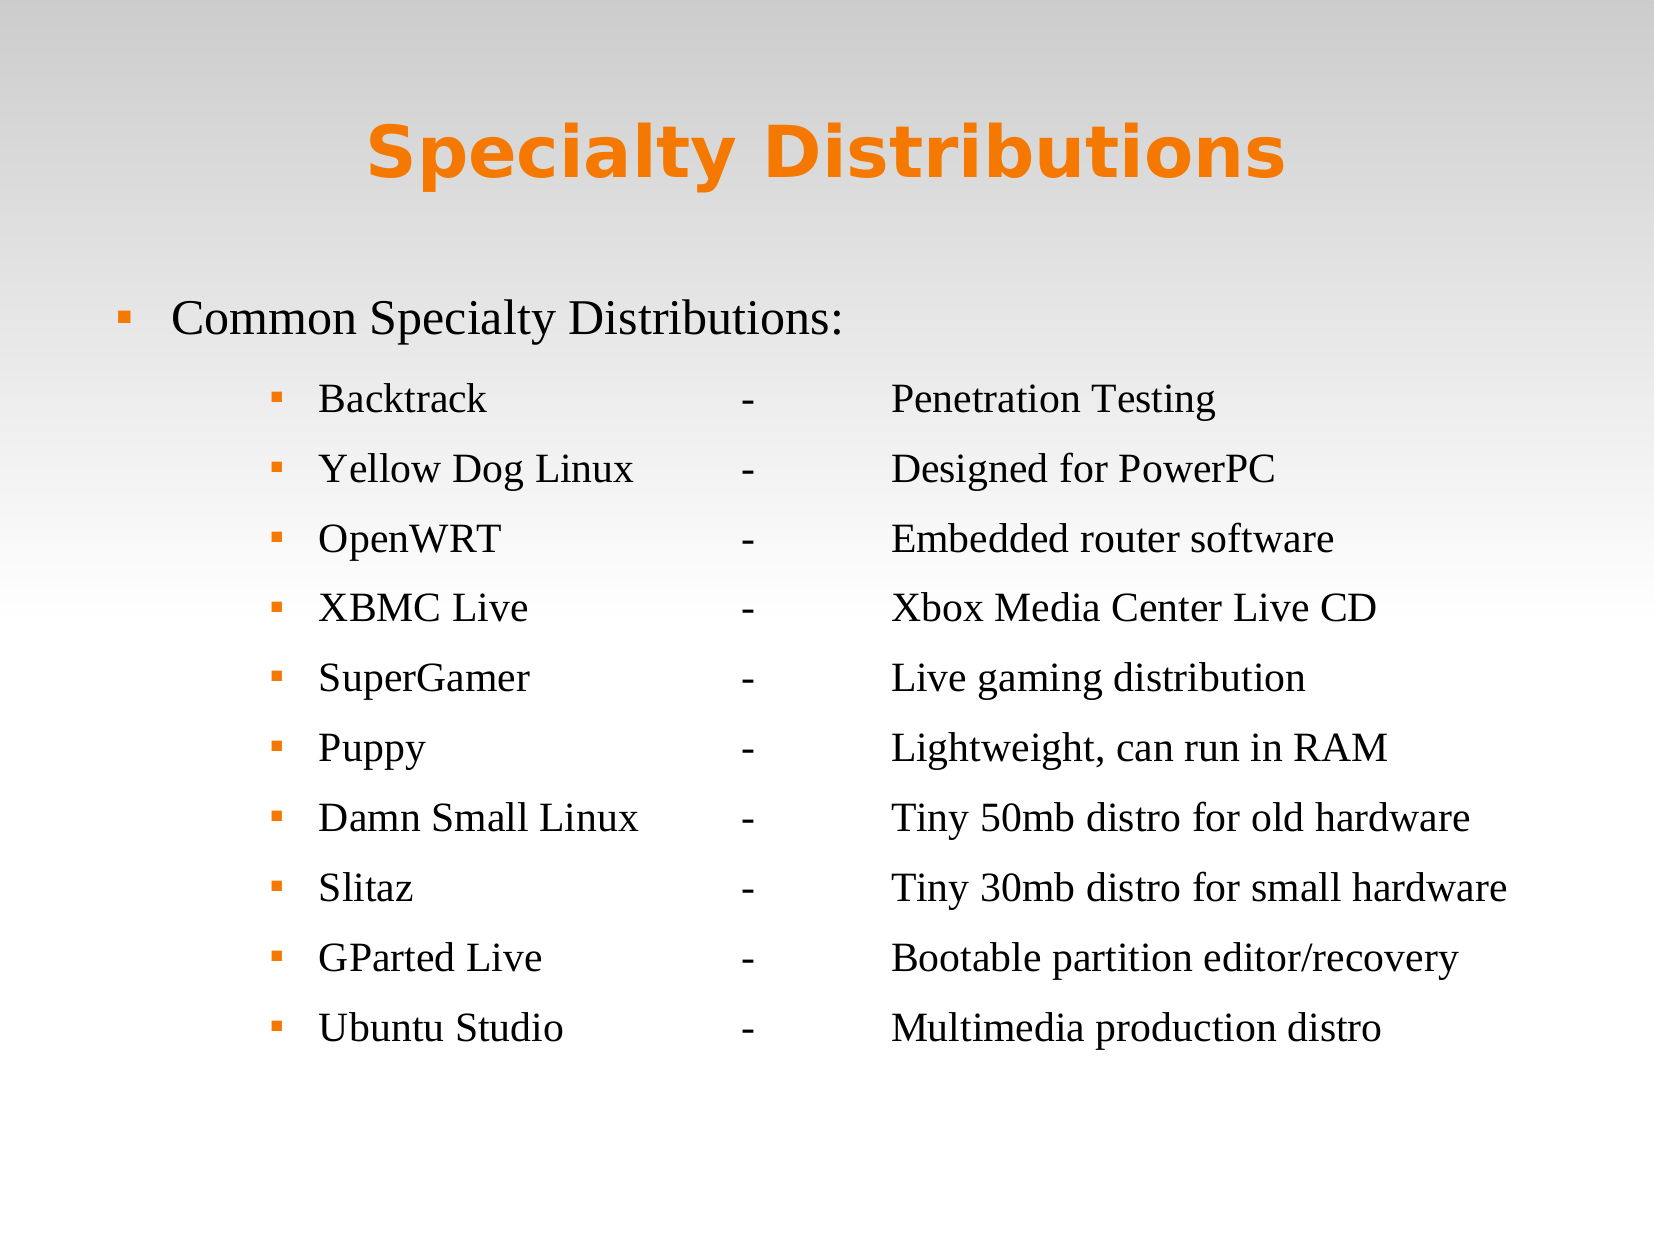

# Specialty Distributions
Common Specialty Distributions:
Backtrack				-		Penetration Testing
Yellow Dog Linux	 	-		Designed for PowerPC
OpenWRT				-		Embedded router software
XBMC Live			-		Xbox Media Center Live CD
SuperGamer			-		Live gaming distribution
Puppy					-		Lightweight, can run in RAM
Damn Small Linux		-		Tiny 50mb distro for old hardware
Slitaz					-		Tiny 30mb distro for small hardware
GParted Live			-		Bootable partition editor/recovery
Ubuntu Studio			-		Multimedia production distro